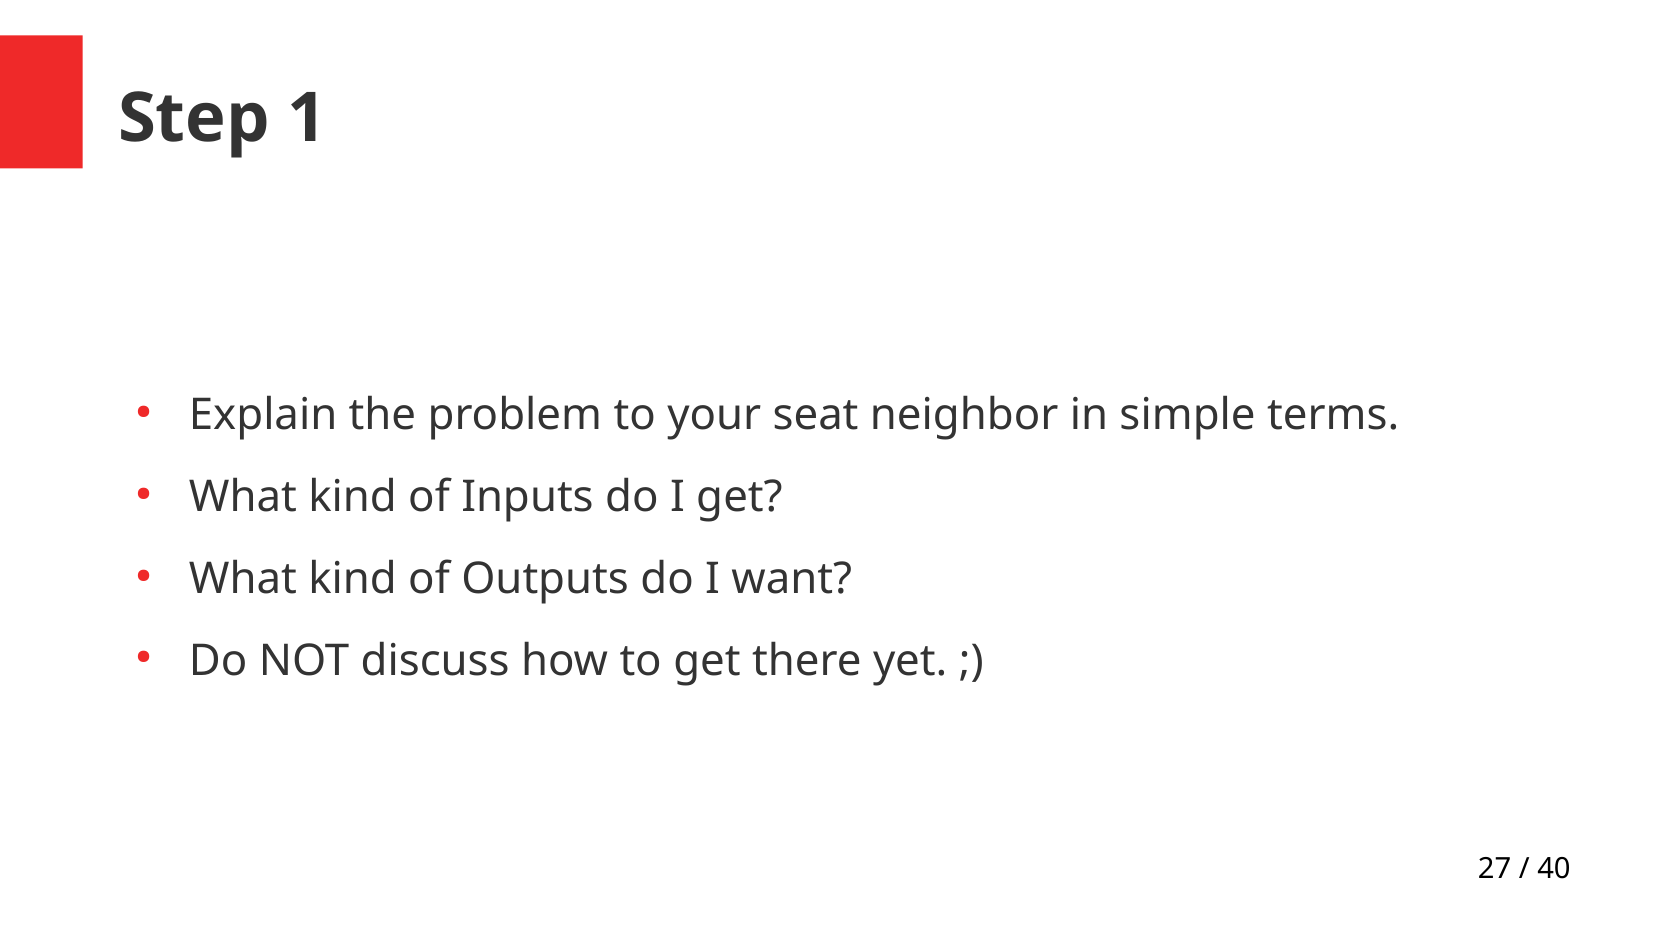

# Step 1
Explain the problem to your seat neighbor in simple terms.
What kind of Inputs do I get?
What kind of Outputs do I want?
Do NOT discuss how to get there yet. ;)
27